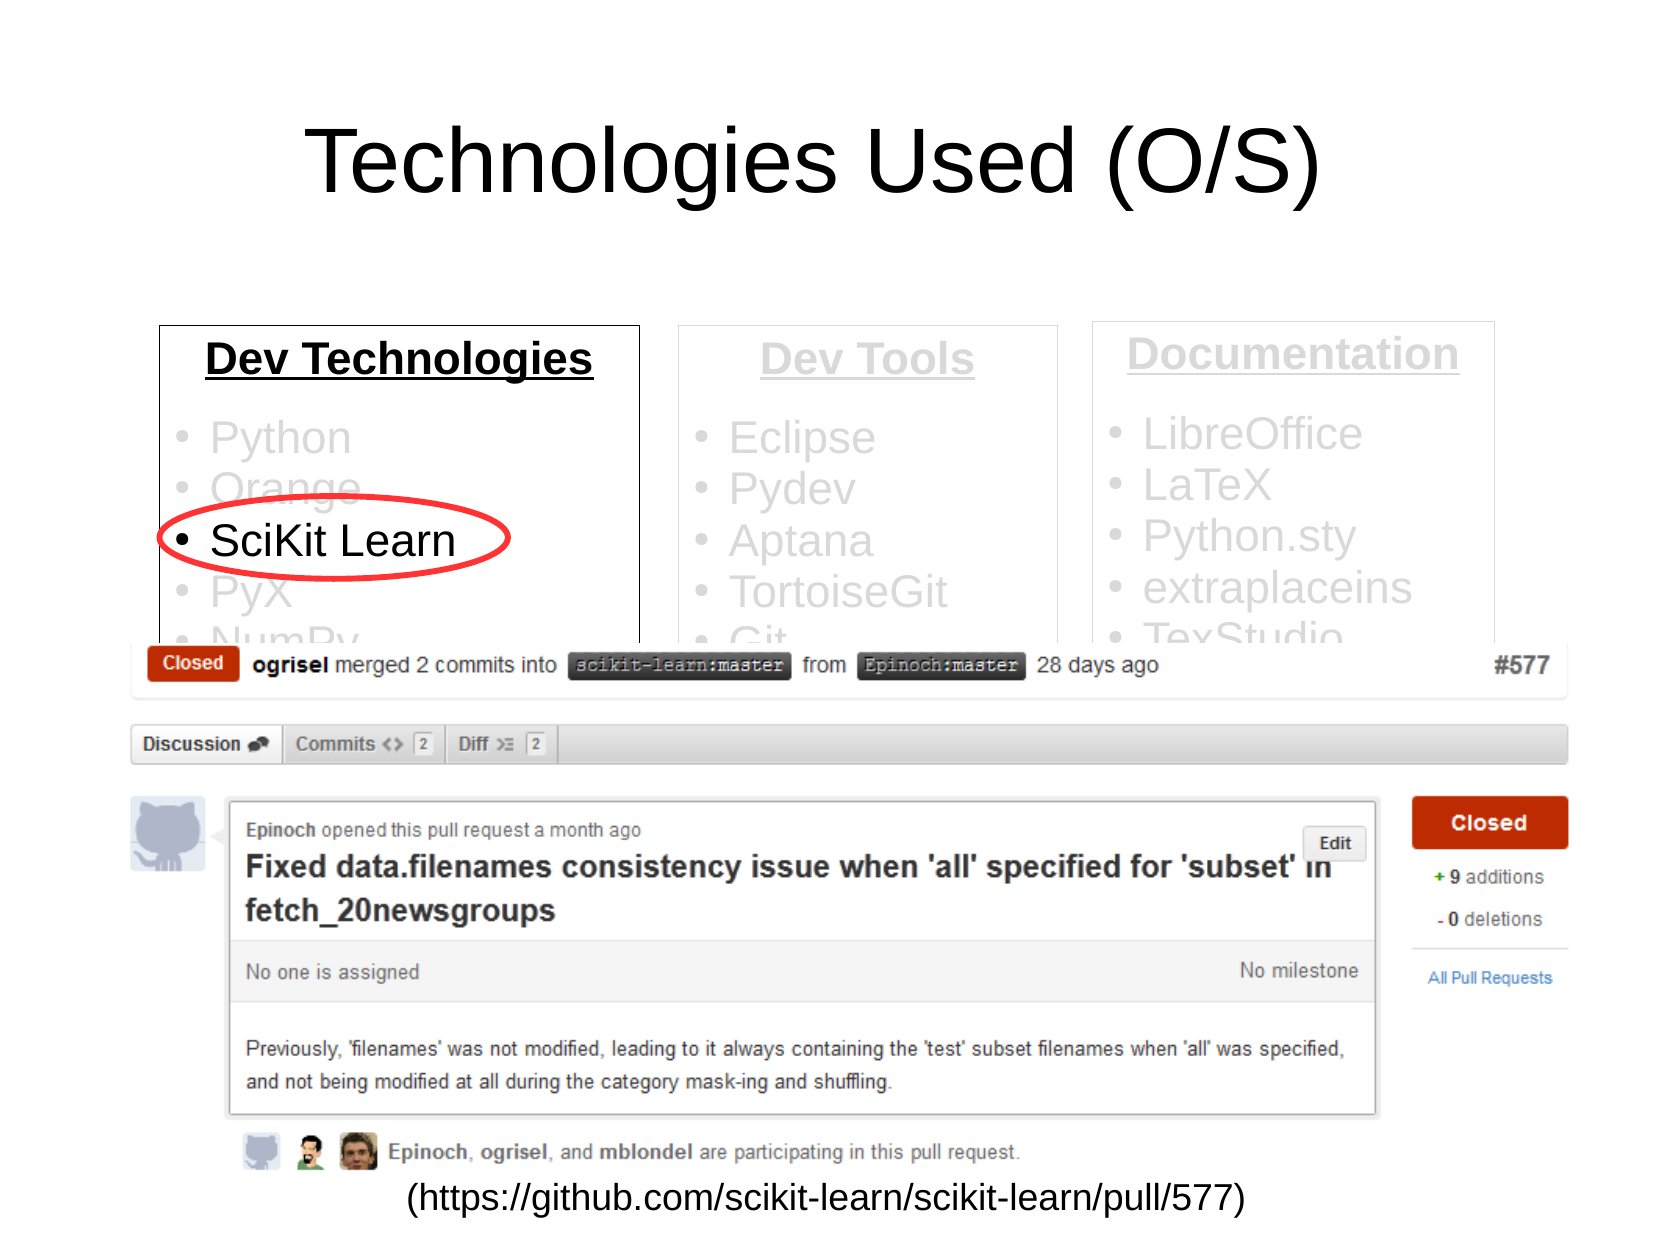

# Technologies Used (O/S)
Documentation
LibreOffice
LaTeX
Python.sty
extraplaceins
TexStudio
Briss
PDF Rider
Dia
LyX
Dev Technologies
Python
Orange
SciKit Learn
PyX
NumPy
Protocol Buffers
PyGraphviz
pyPdf
Nose
latexcodec
PyPy
cProfile
Dev Tools
Eclipse
Pydev
Aptana
TortoiseGit
Git
bpython
RunSnakeRun
Graphviz
Misc
Ubuntu
VirtualBox
UnxUtils
PuTTY
WinSCP
PythonBrew
(https://github.com/scikit-learn/scikit-learn/pull/577)